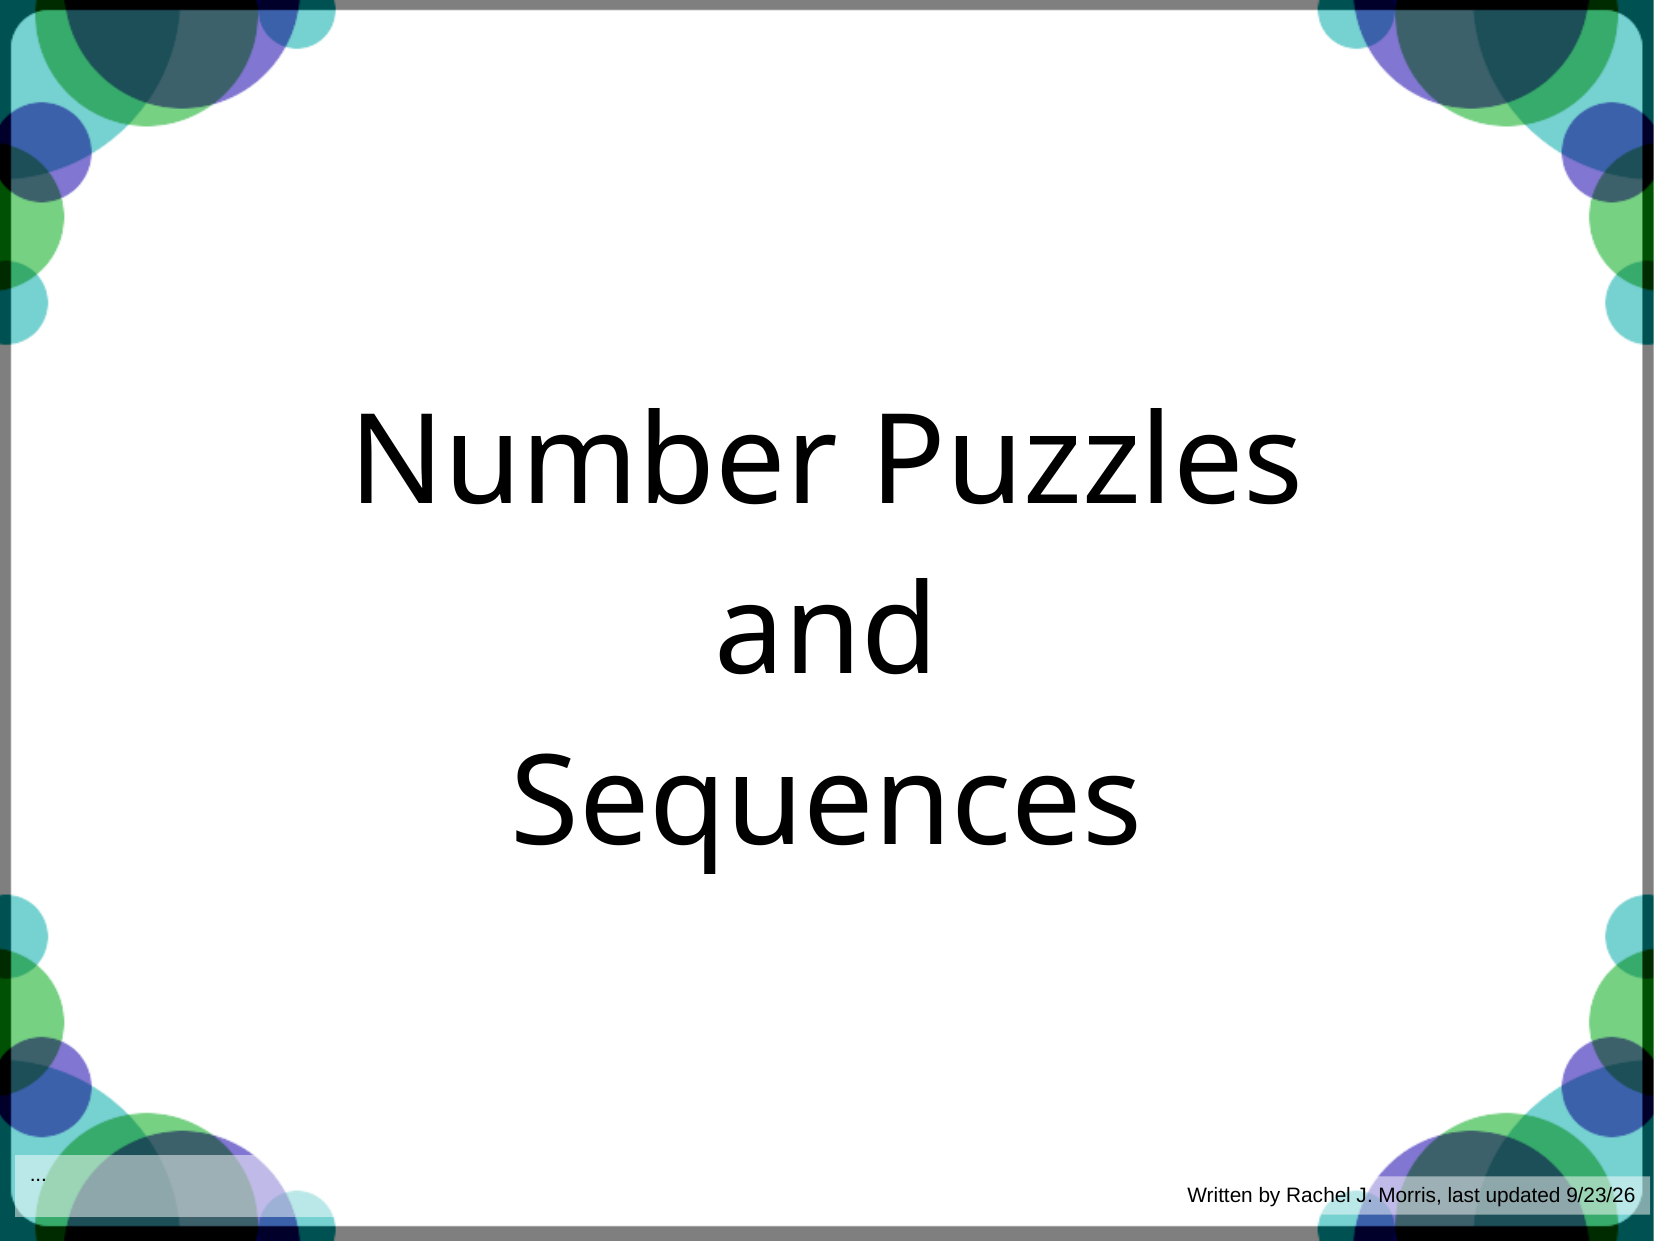

# Number Puzzles and Sequences
...
Written by Rachel J. Morris, last updated